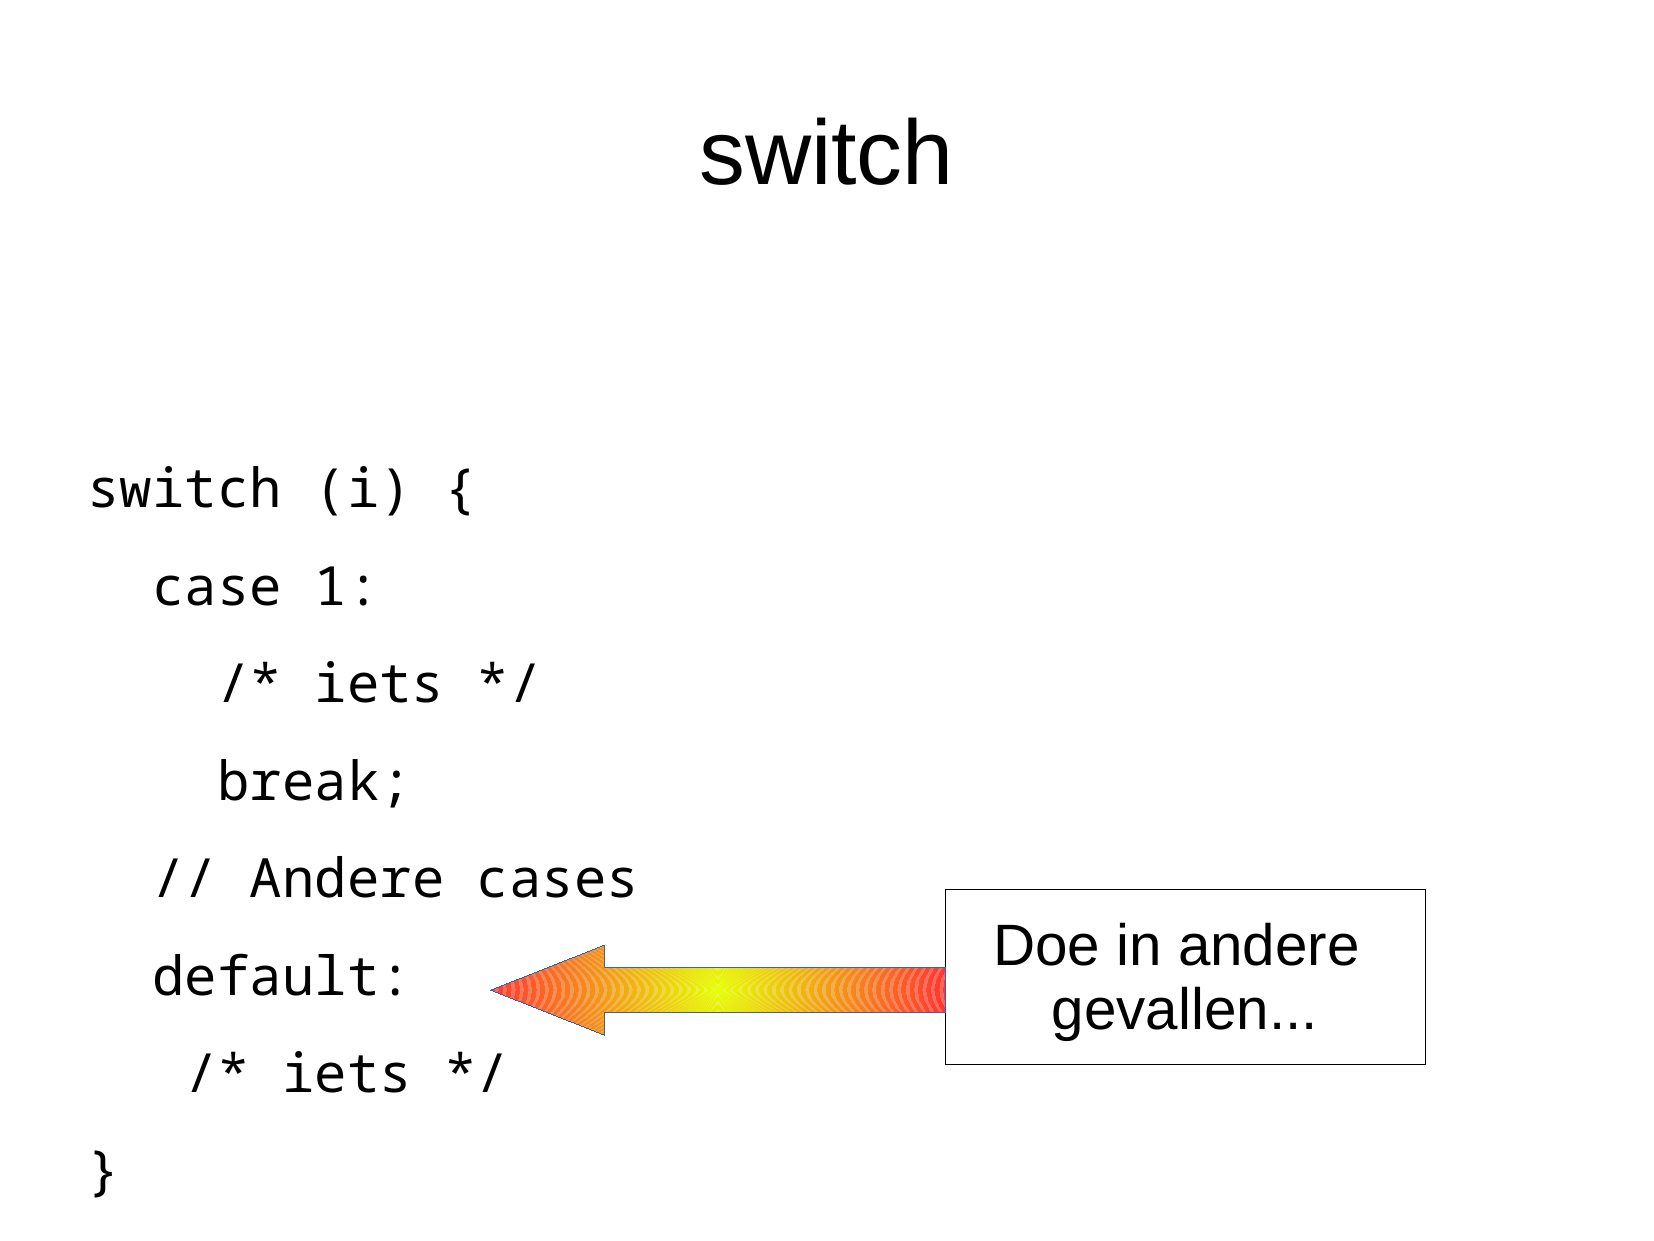

# switch
switch (i) {
 case 1:
 /* iets */
 break;
 // Andere cases
 default:
 /* iets */
}
Doe in andere
gevallen...